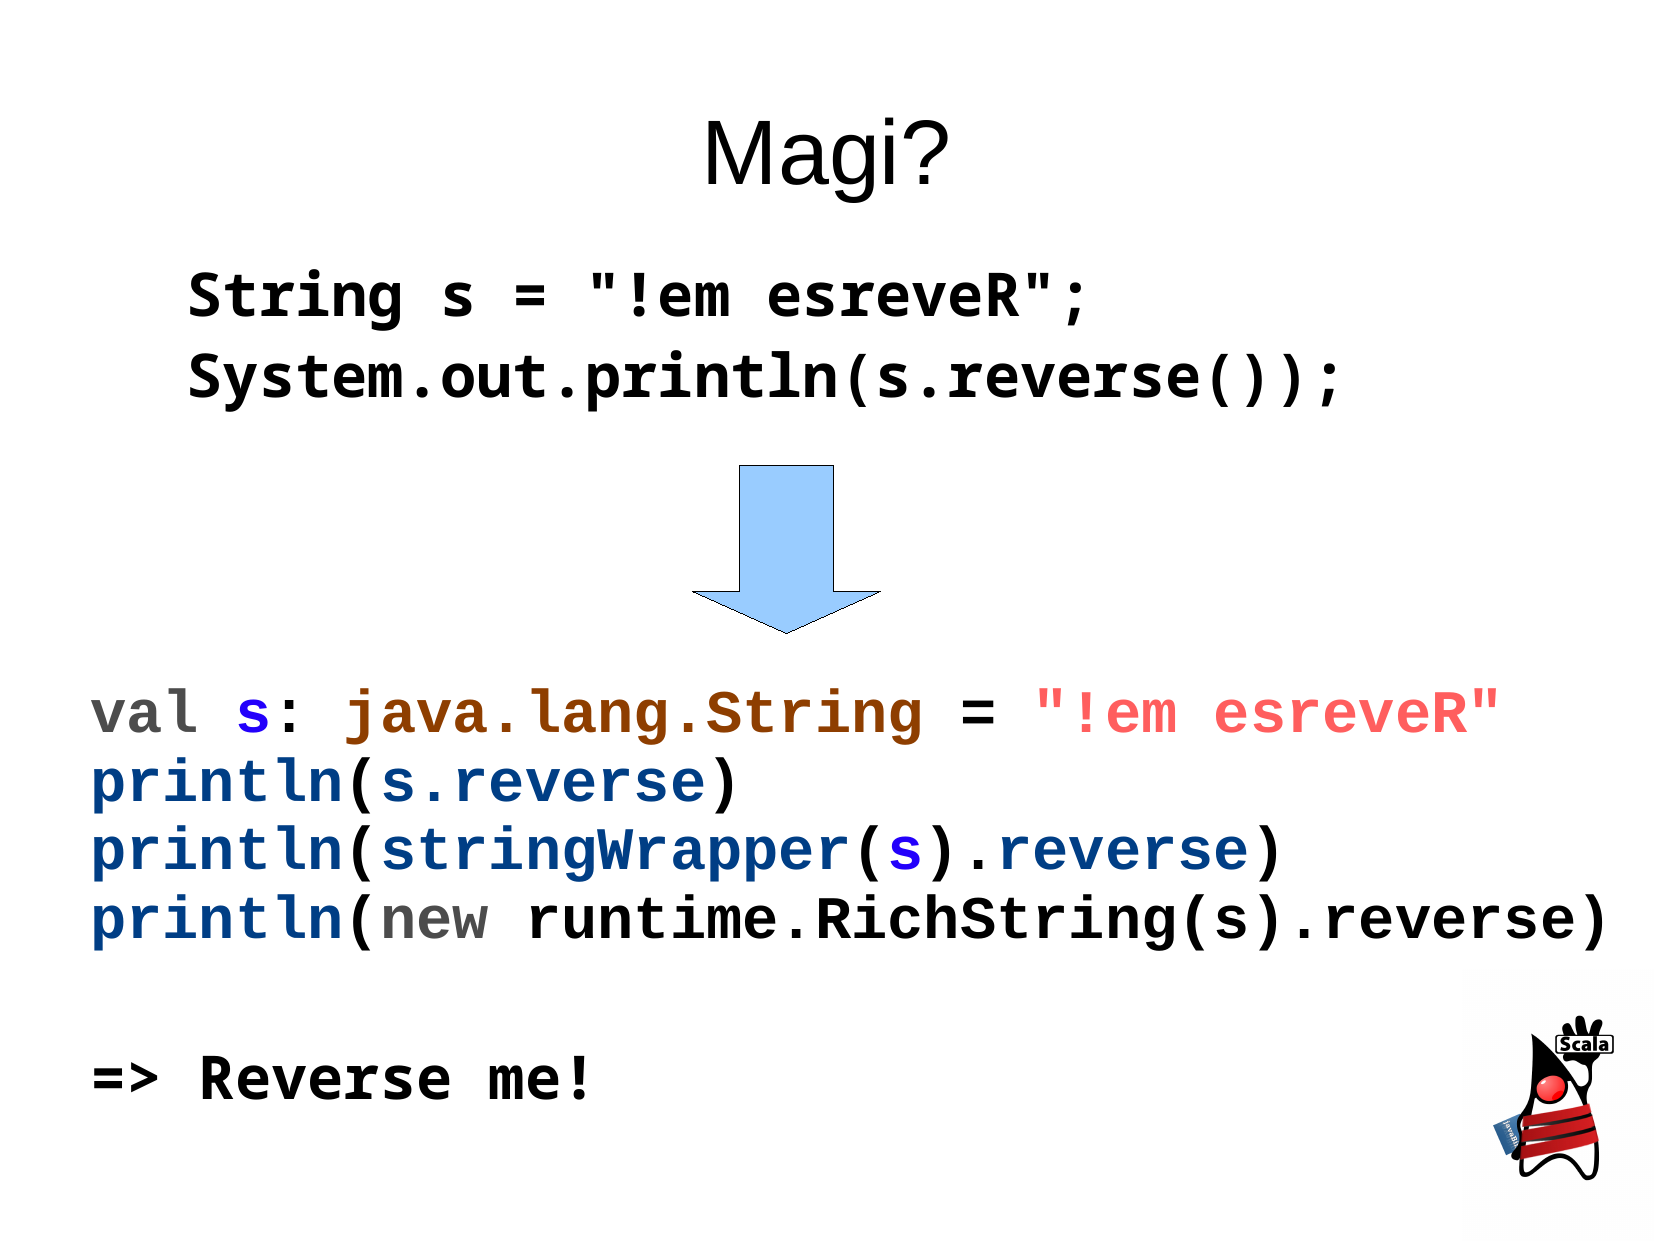

# Magi?
String s = "!em esreveR";
System.out.println(s.reverse());
val s: java.lang.String = "!em esreveR"
println(s.reverse)
println(stringWrapper(s).reverse)
println(new runtime.RichString(s).reverse)
=> Reverse me!